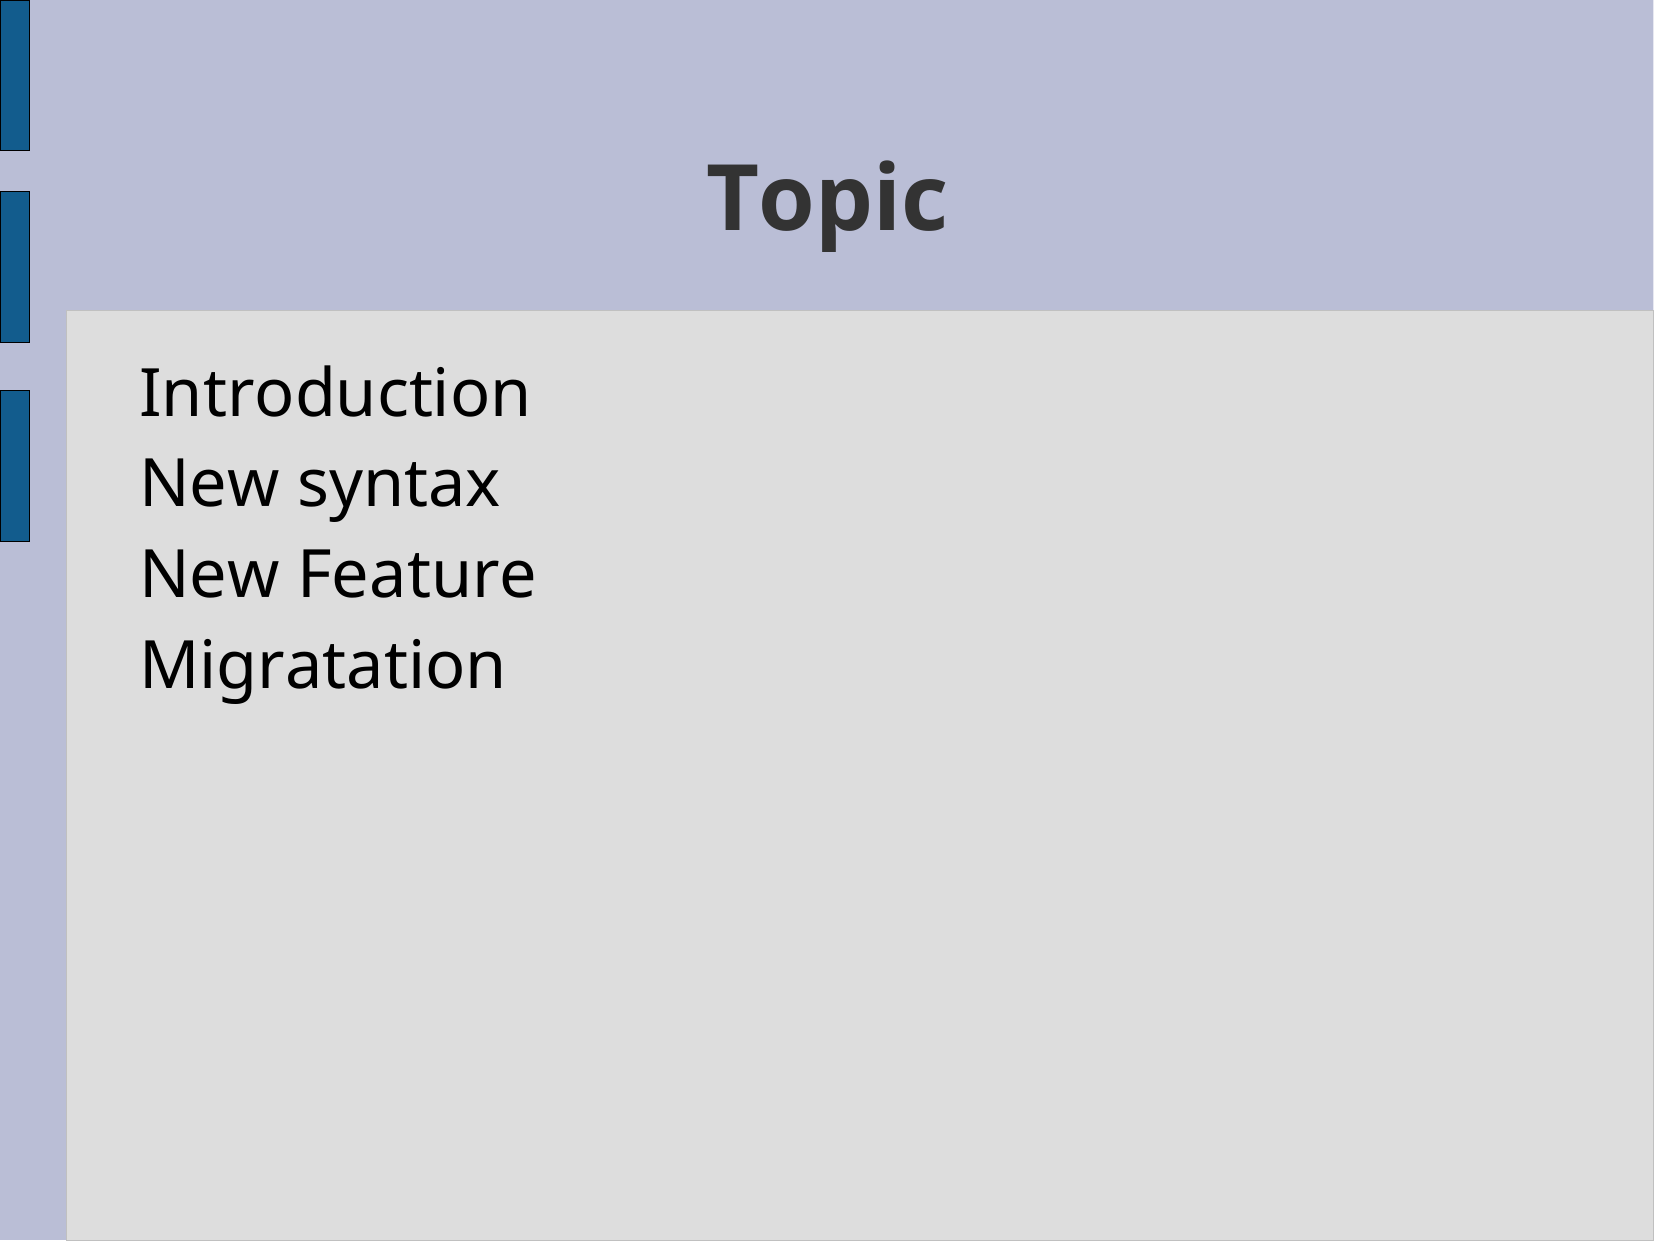

# Topic
Introduction
New syntax
New Feature
Migratation